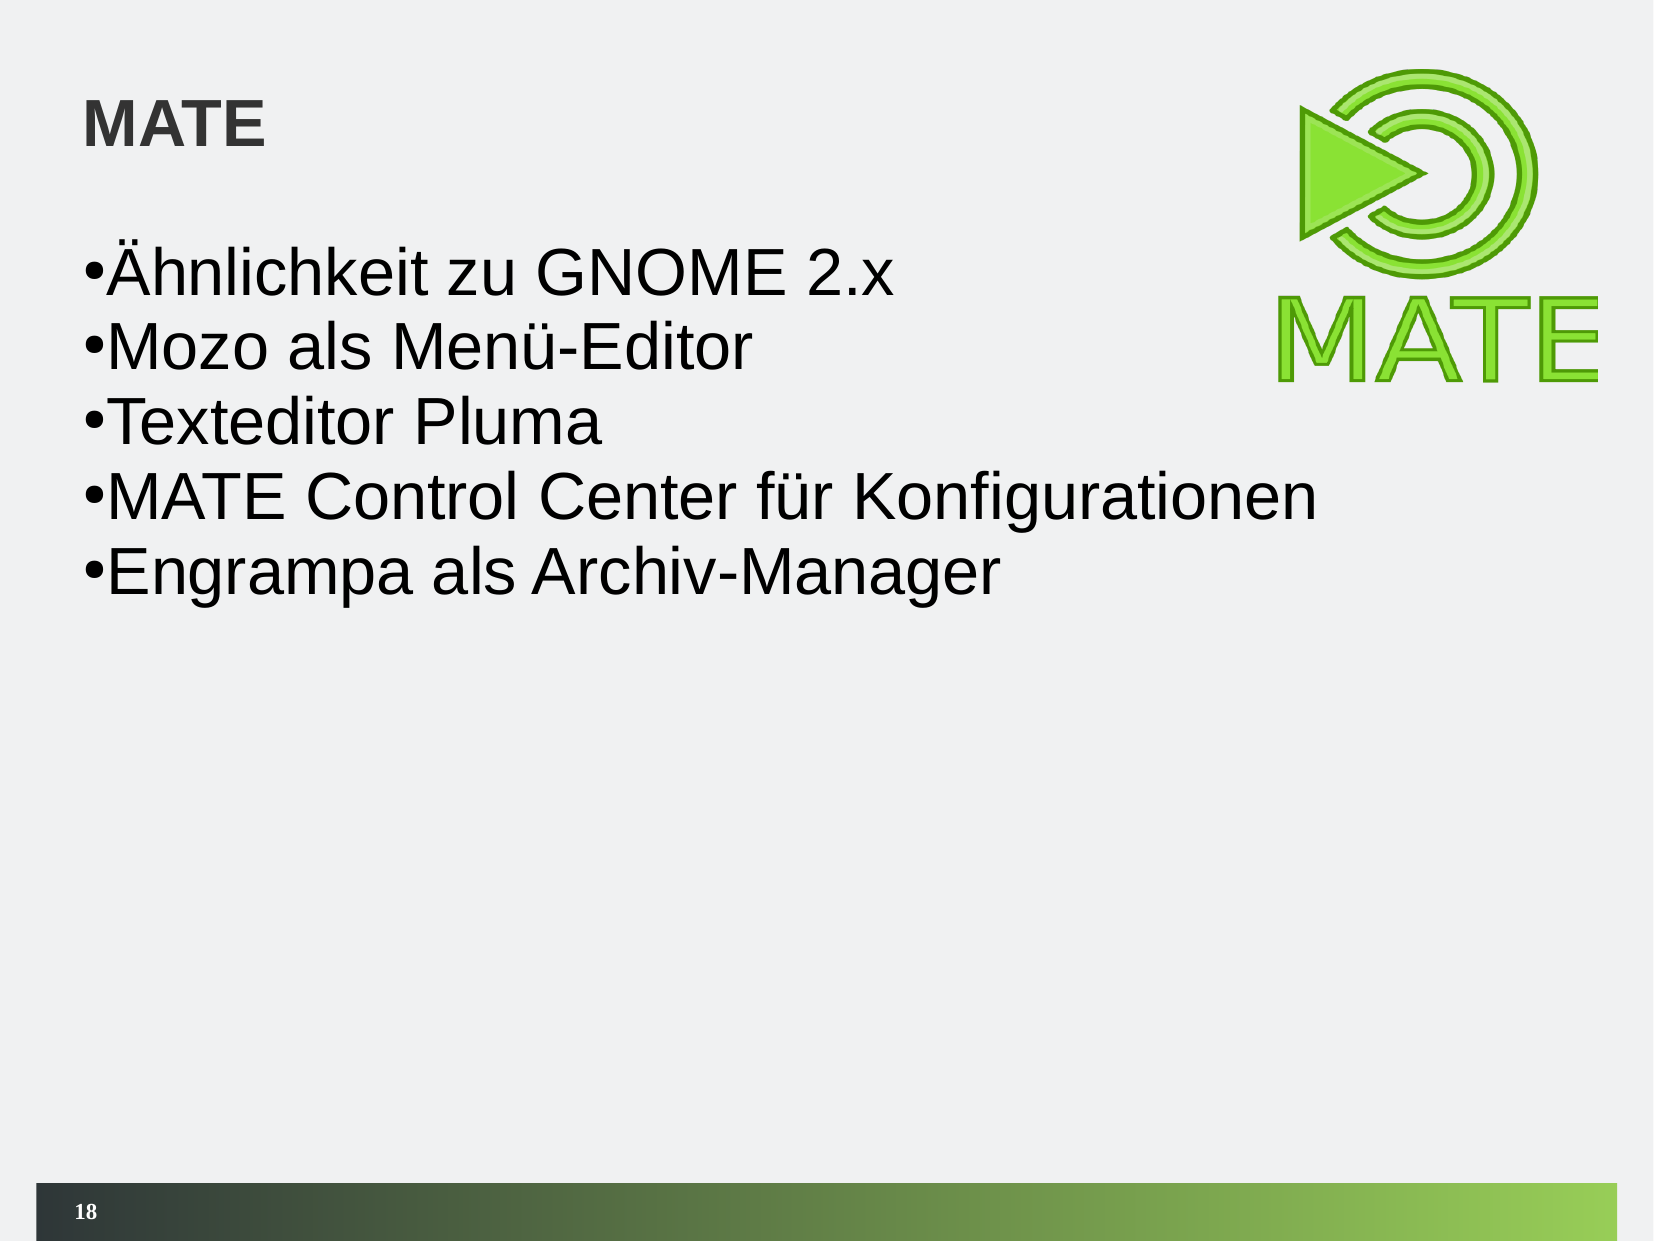

Ähnlichkeit zu GNOME 2.x
Mozo als Menü-Editor
Texteditor Pluma
MATE Control Center für Konfigurationen
Engrampa als Archiv-Manager
# MATE
18